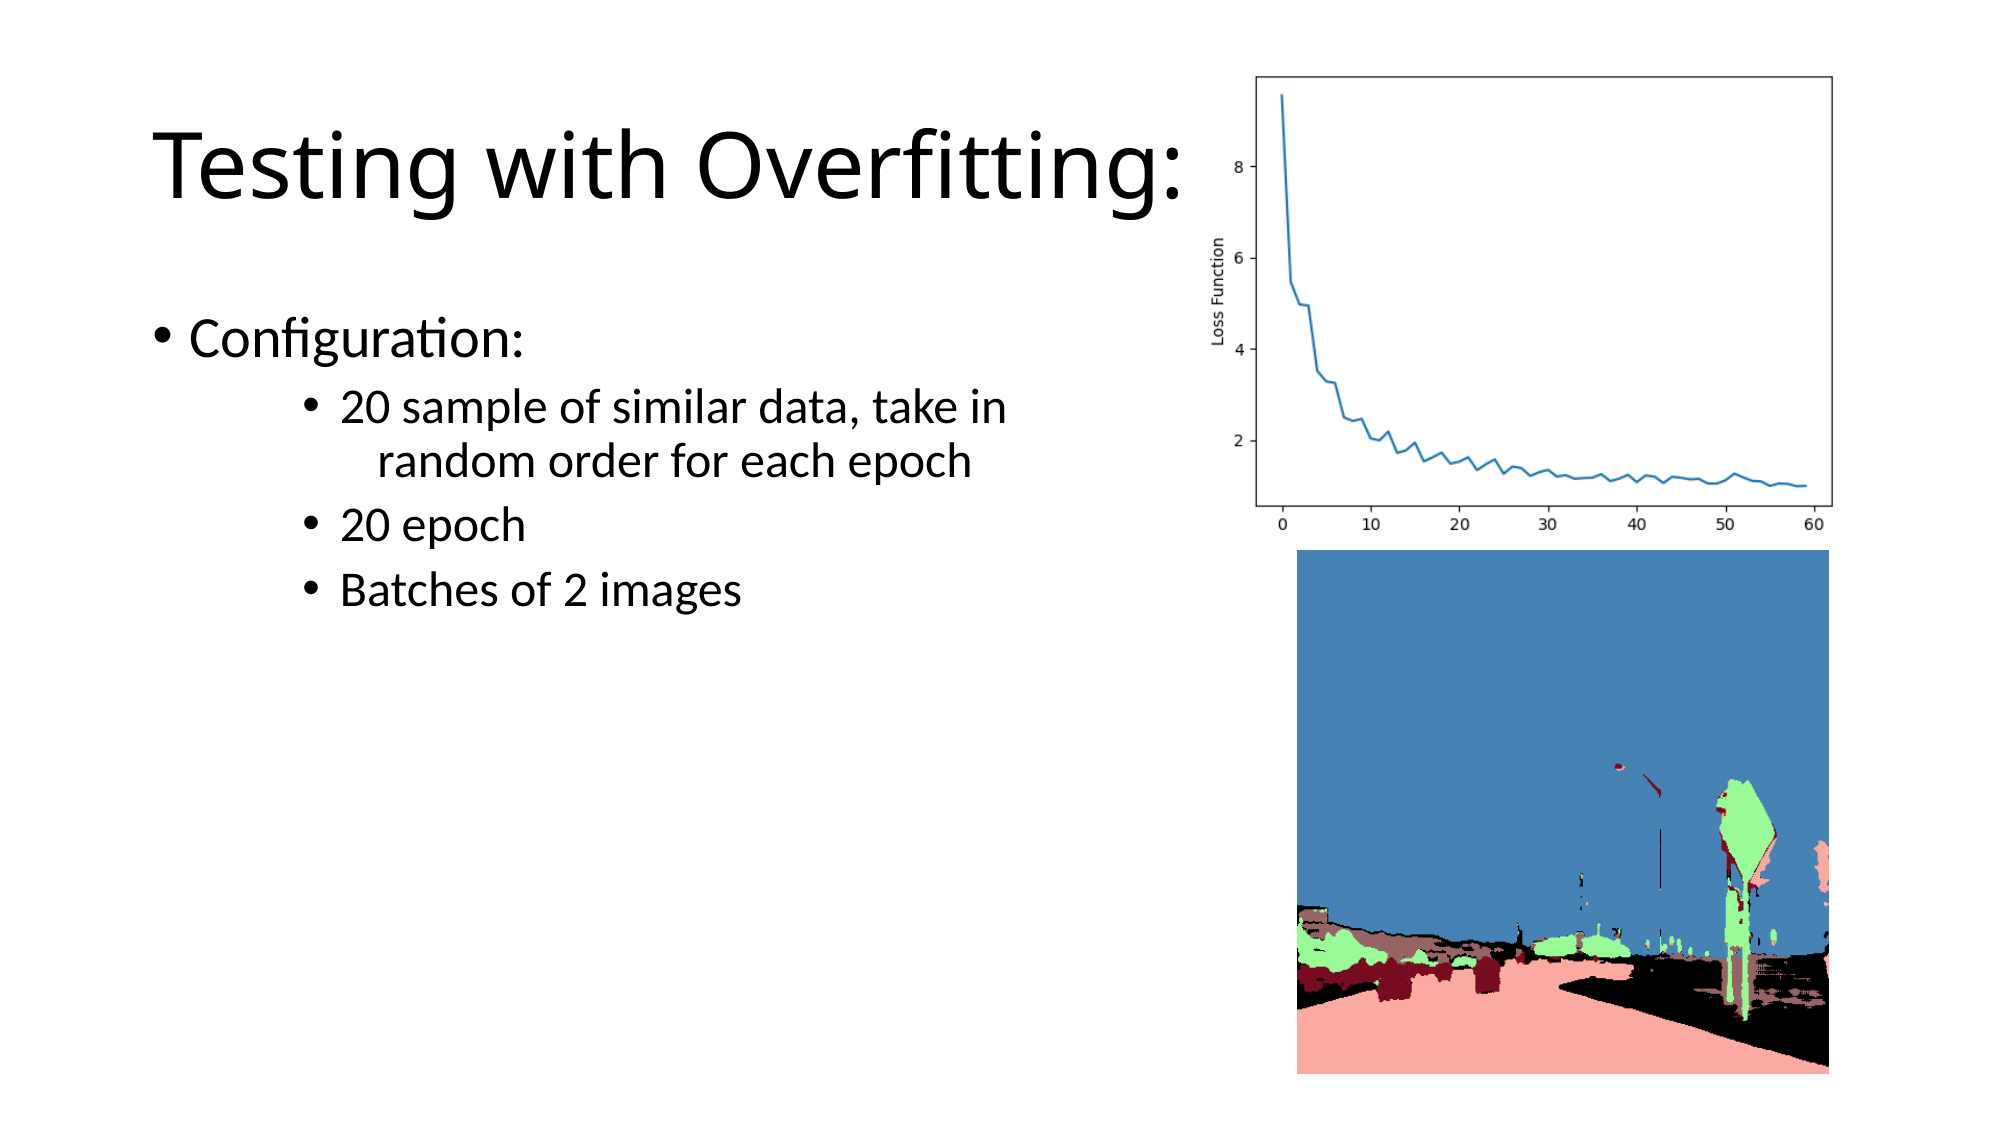

# Testing with Overfitting:
Configuration:
20 sample of similar data, take in random order for each epoch
20 epoch
Batches of 2 images